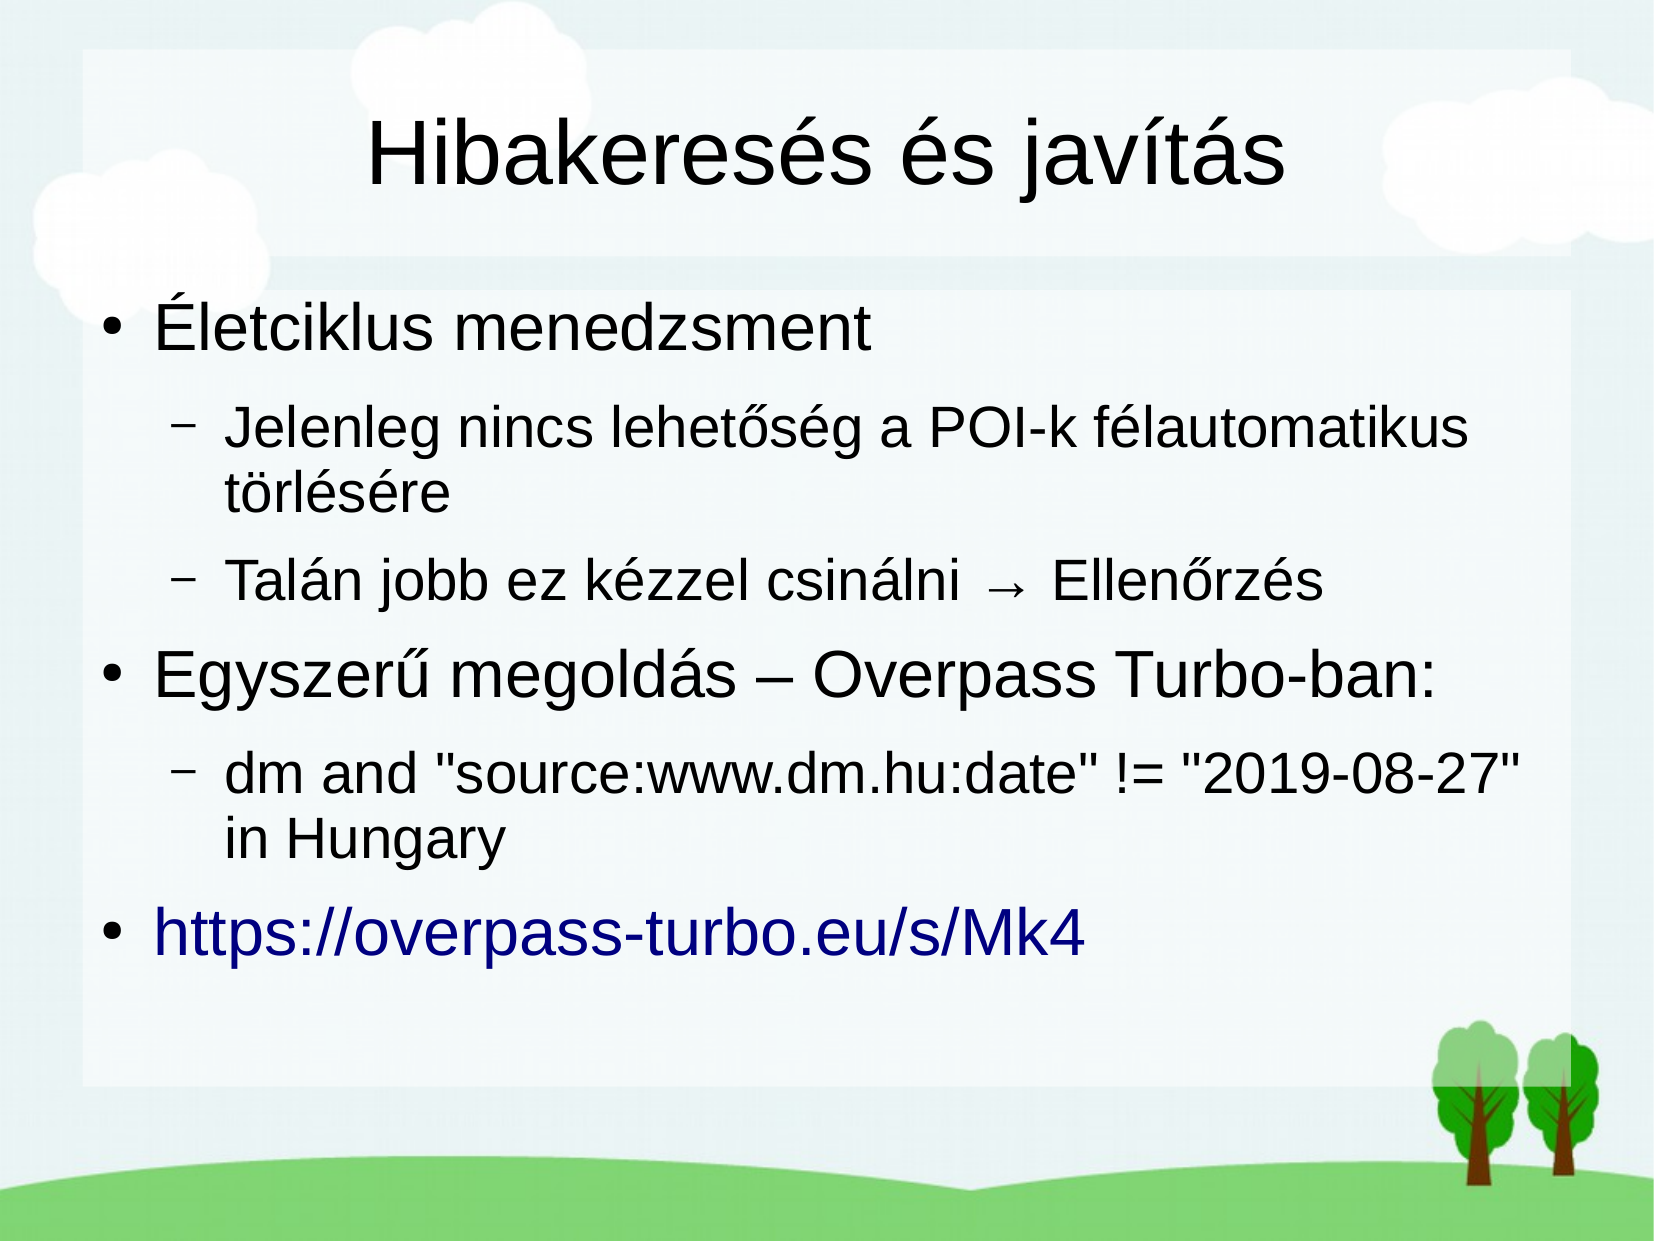

# Hibakeresés és javítás
Életciklus menedzsment
Jelenleg nincs lehetőség a POI-k félautomatikus törlésére
Talán jobb ez kézzel csinálni → Ellenőrzés
Egyszerű megoldás – Overpass Turbo-ban:
dm and "source:www.dm.hu:date" != "2019-08-27" in Hungary
https://overpass-turbo.eu/s/Mk4